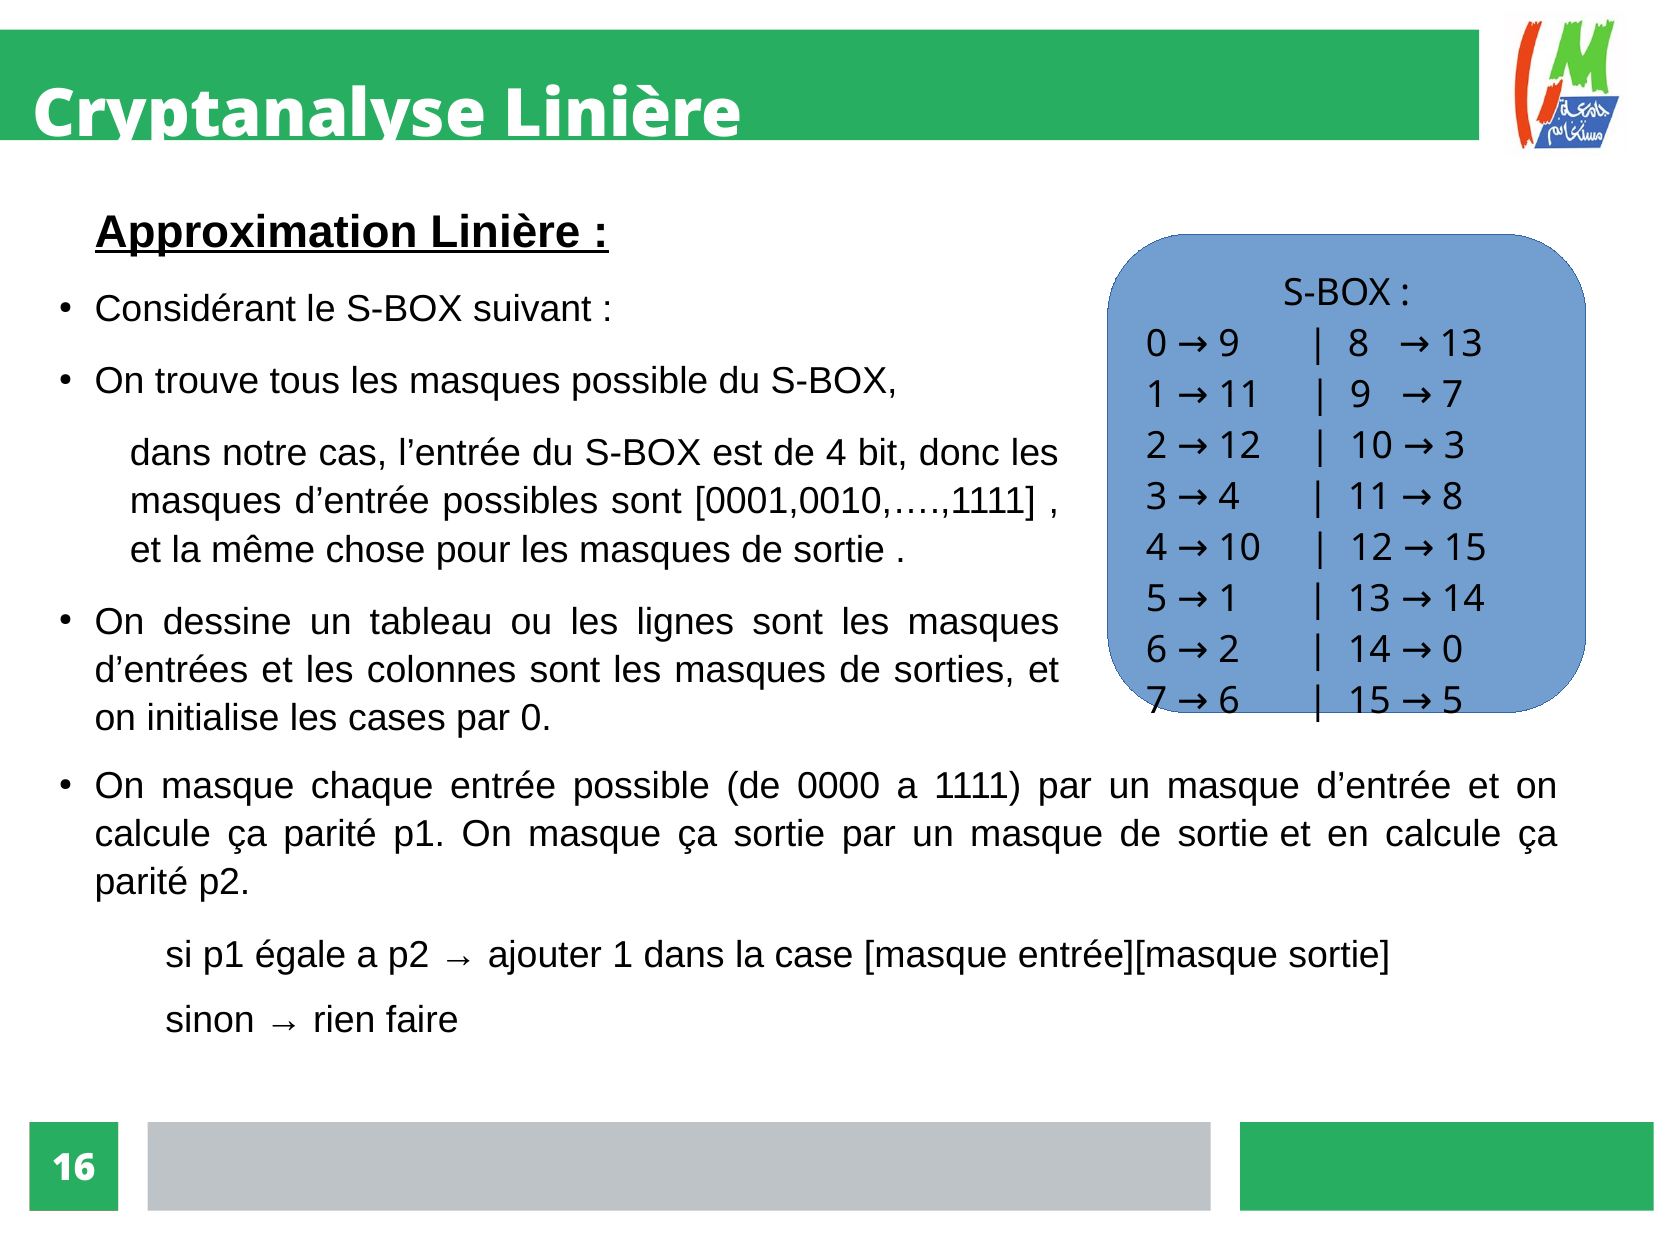

# Cryptanalyse Linière
Approximation Linière :
Considérant le S-BOX suivant :
On trouve tous les masques possible du S-BOX,
dans notre cas, l’entrée du S-BOX est de 4 bit, donc les masques d’entrée possibles sont [0001,0010,….,1111] , et la même chose pour les masques de sortie .
On dessine un tableau ou les lignes sont les masques d’entrées et les colonnes sont les masques de sorties, et on initialise les cases par 0.
S-BOX :
0 → 9 | 8 → 13
1 → 11 | 9 → 7
2 → 12 | 10 → 3
3 → 4 | 11 → 8
4 → 10 | 12 → 15
5 → 1 | 13 → 14
6 → 2 | 14 → 0
7 → 6 | 15 → 5
On masque chaque entrée possible (de 0000 a 1111) par un masque d’entrée et on calcule ça parité p1. On masque ça sortie par un masque de sortie et en calcule ça parité p2.
si p1 égale a p2 → ajouter 1 dans la case [masque entrée][masque sortie]
sinon → rien faire
16